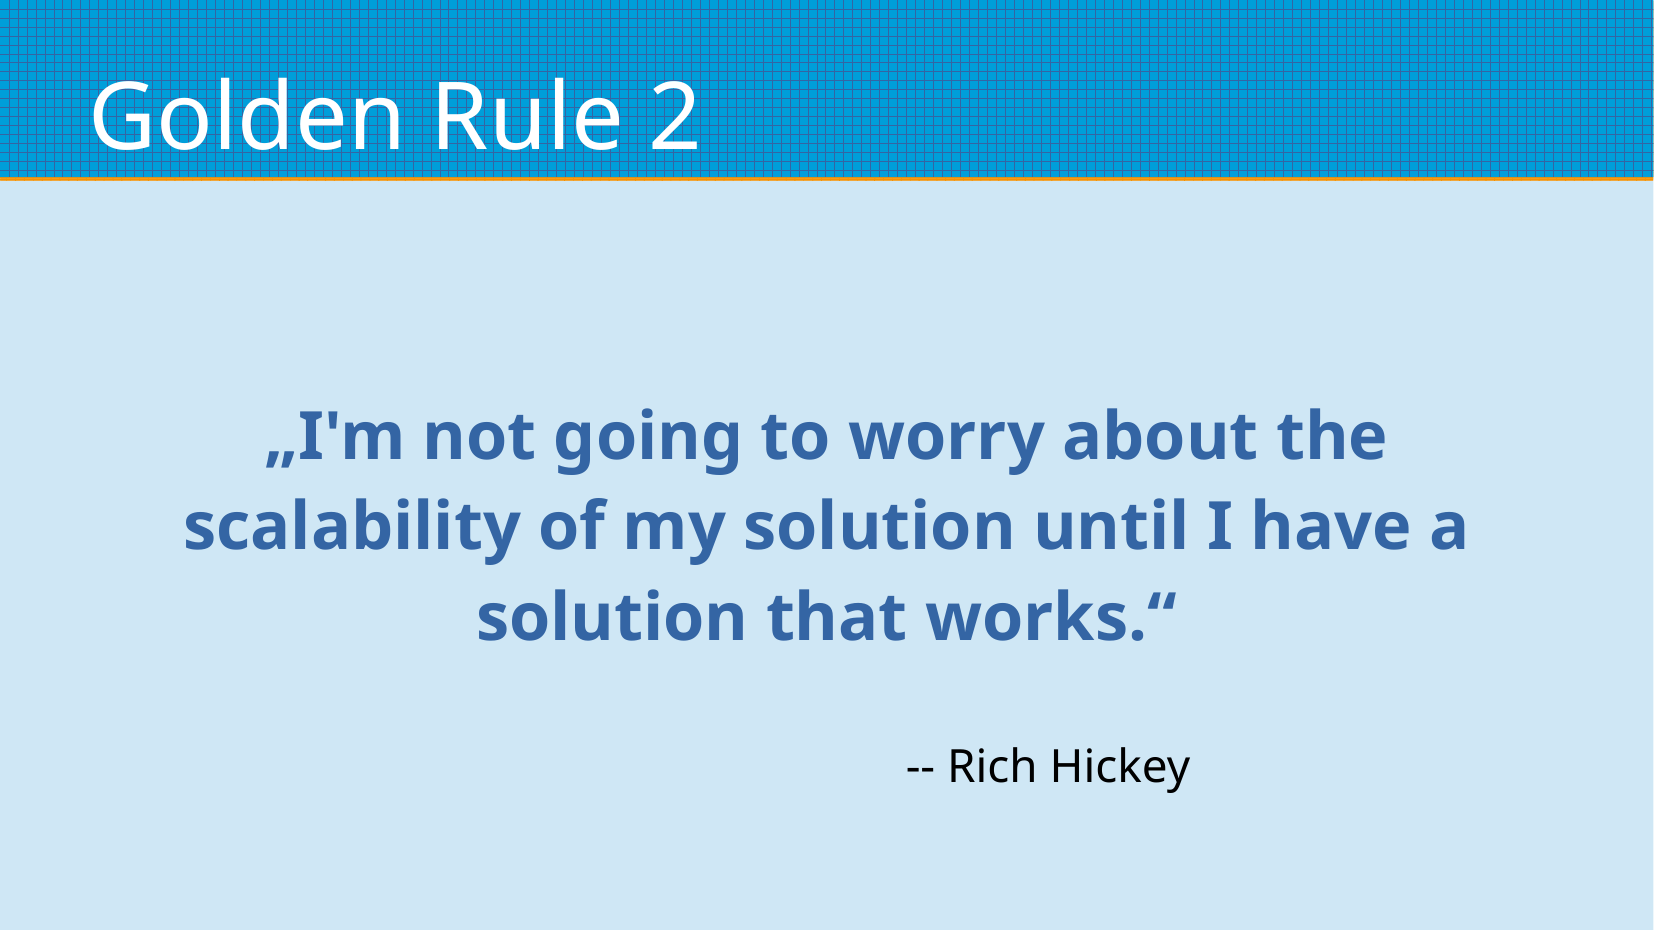

# Golden Rule 2
„I'm not going to worry about the scalability of my solution until I have a solution that works.“
-- Rich Hickey